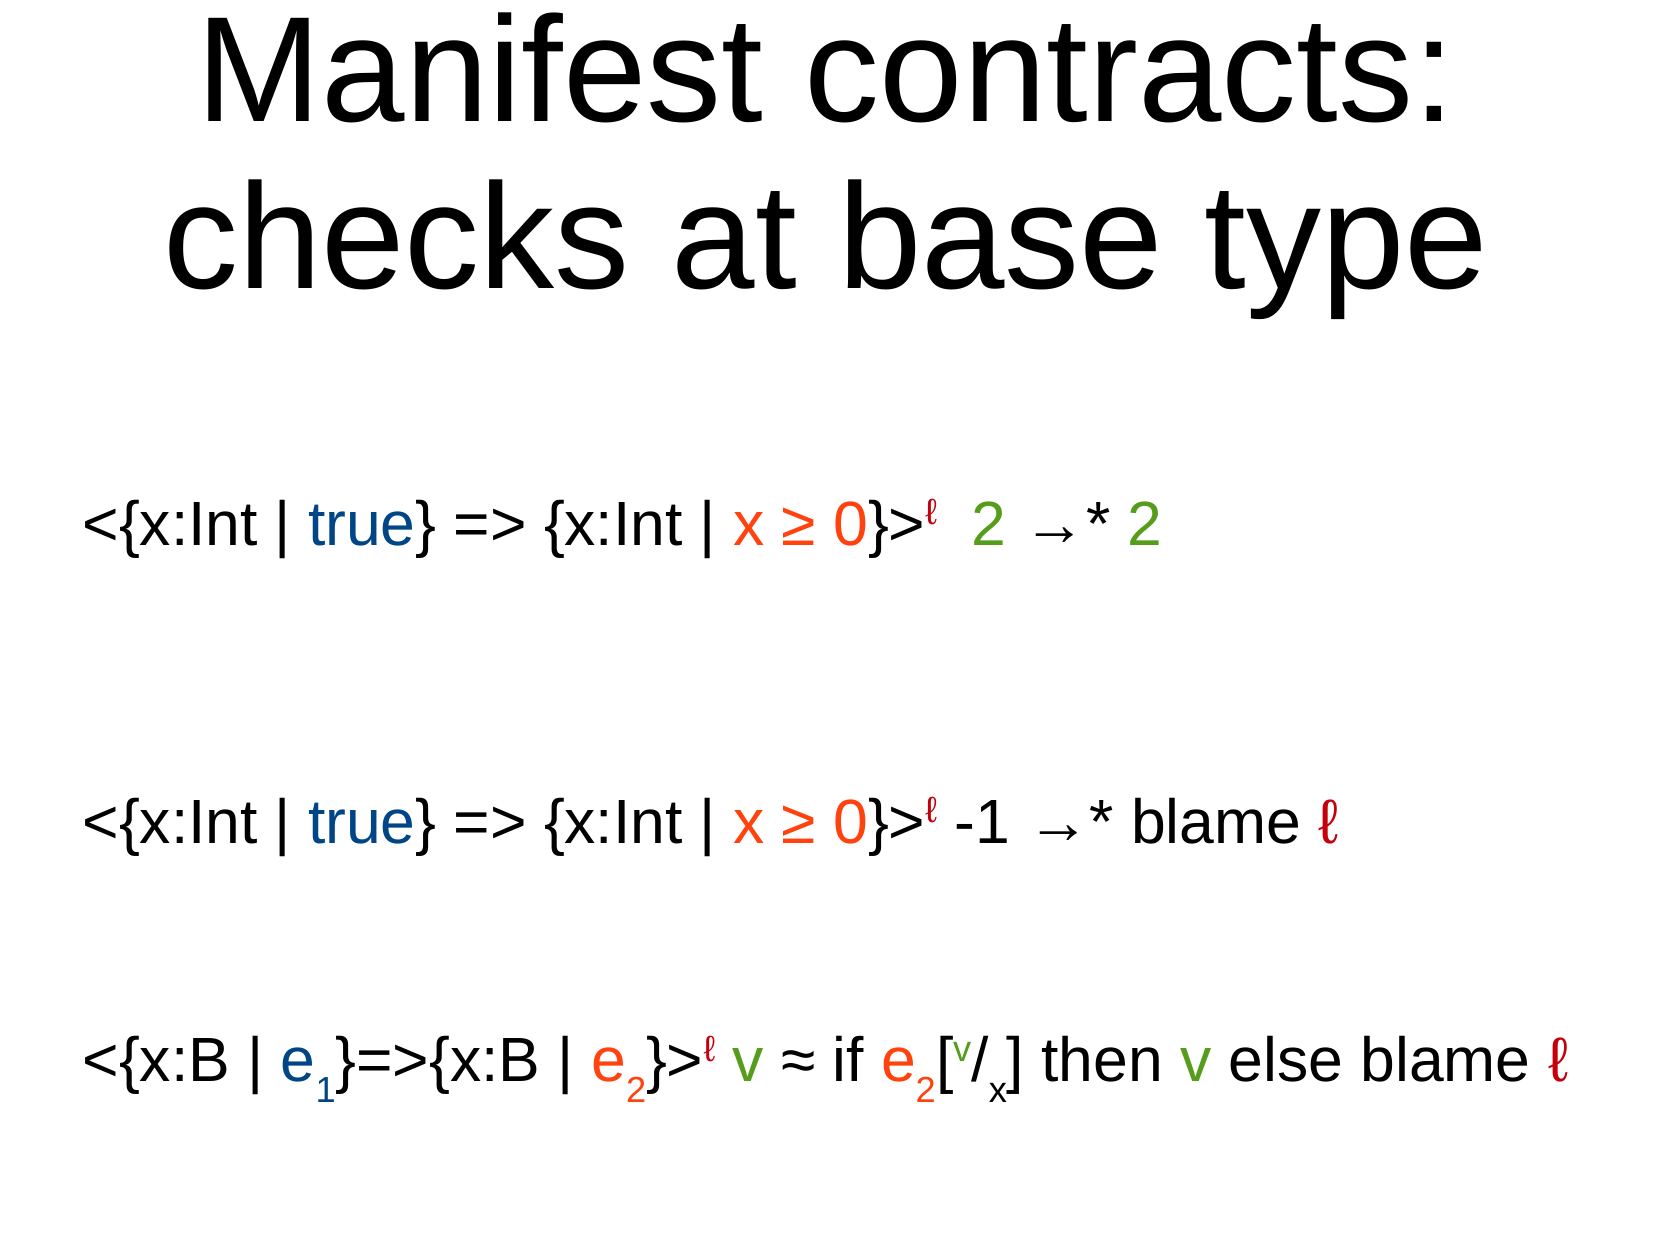

# Manifest contracts: checks at base type
<{x:Int | true} => {x:Int | x ≥ 0}>ℓ 2 →* 2
<{x:Int | true} => {x:Int | x ≥ 0}>ℓ -1 →* blame ℓ
<{x:B | e1}=>{x:B | e2}>ℓ v ≈ if e2[v/x] then v else blame ℓ